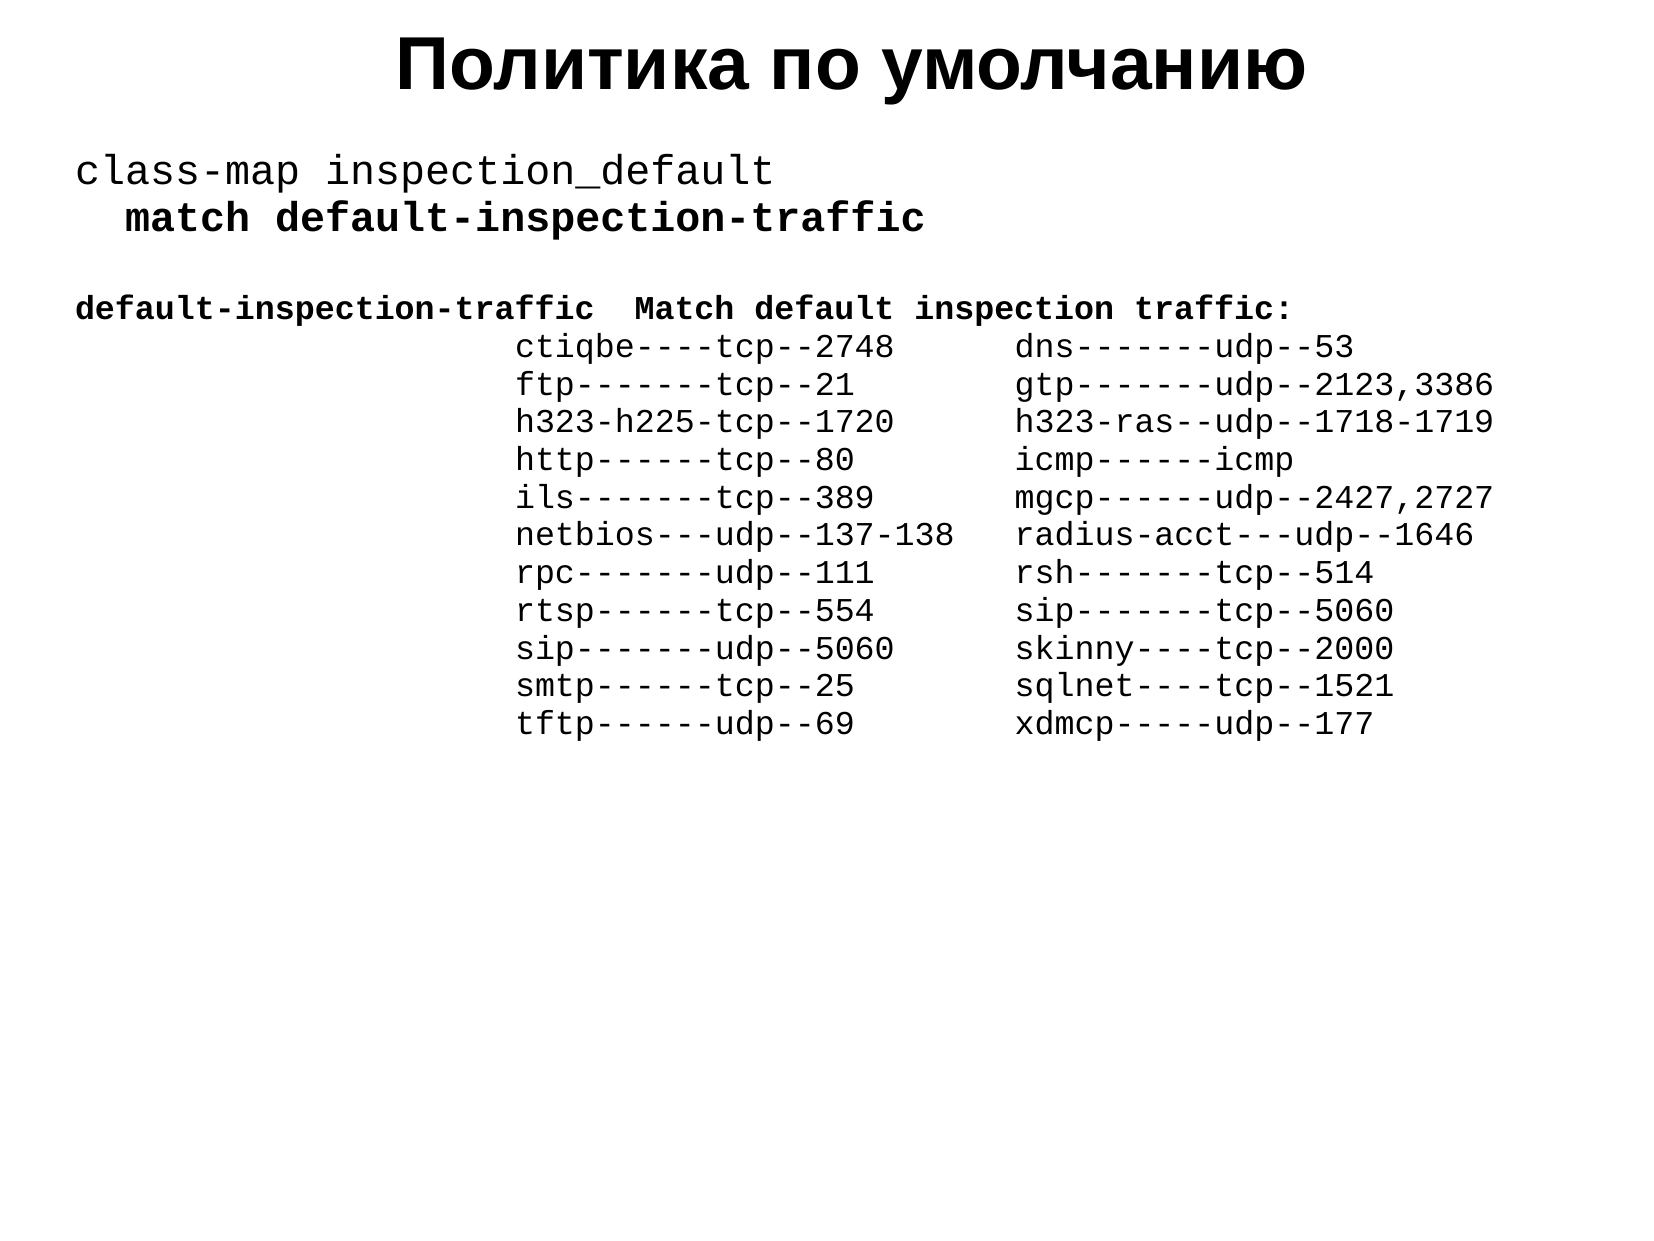

Политика по умолчанию
# class-map inspection_default
 match default-inspection-traffic
default-inspection-traffic Match default inspection traffic:
 ctiqbe----tcp--2748 dns-------udp--53
 ftp-------tcp--21 gtp-------udp--2123,3386
 h323-h225-tcp--1720 h323-ras--udp--1718-1719
 http------tcp--80 icmp------icmp
 ils-------tcp--389 mgcp------udp--2427,2727
 netbios---udp--137-138 radius-acct---udp--1646
 rpc-------udp--111 rsh-------tcp--514
 rtsp------tcp--554 sip-------tcp--5060
 sip-------udp--5060 skinny----tcp--2000
 smtp------tcp--25 sqlnet----tcp--1521
 tftp------udp--69 xdmcp-----udp--177